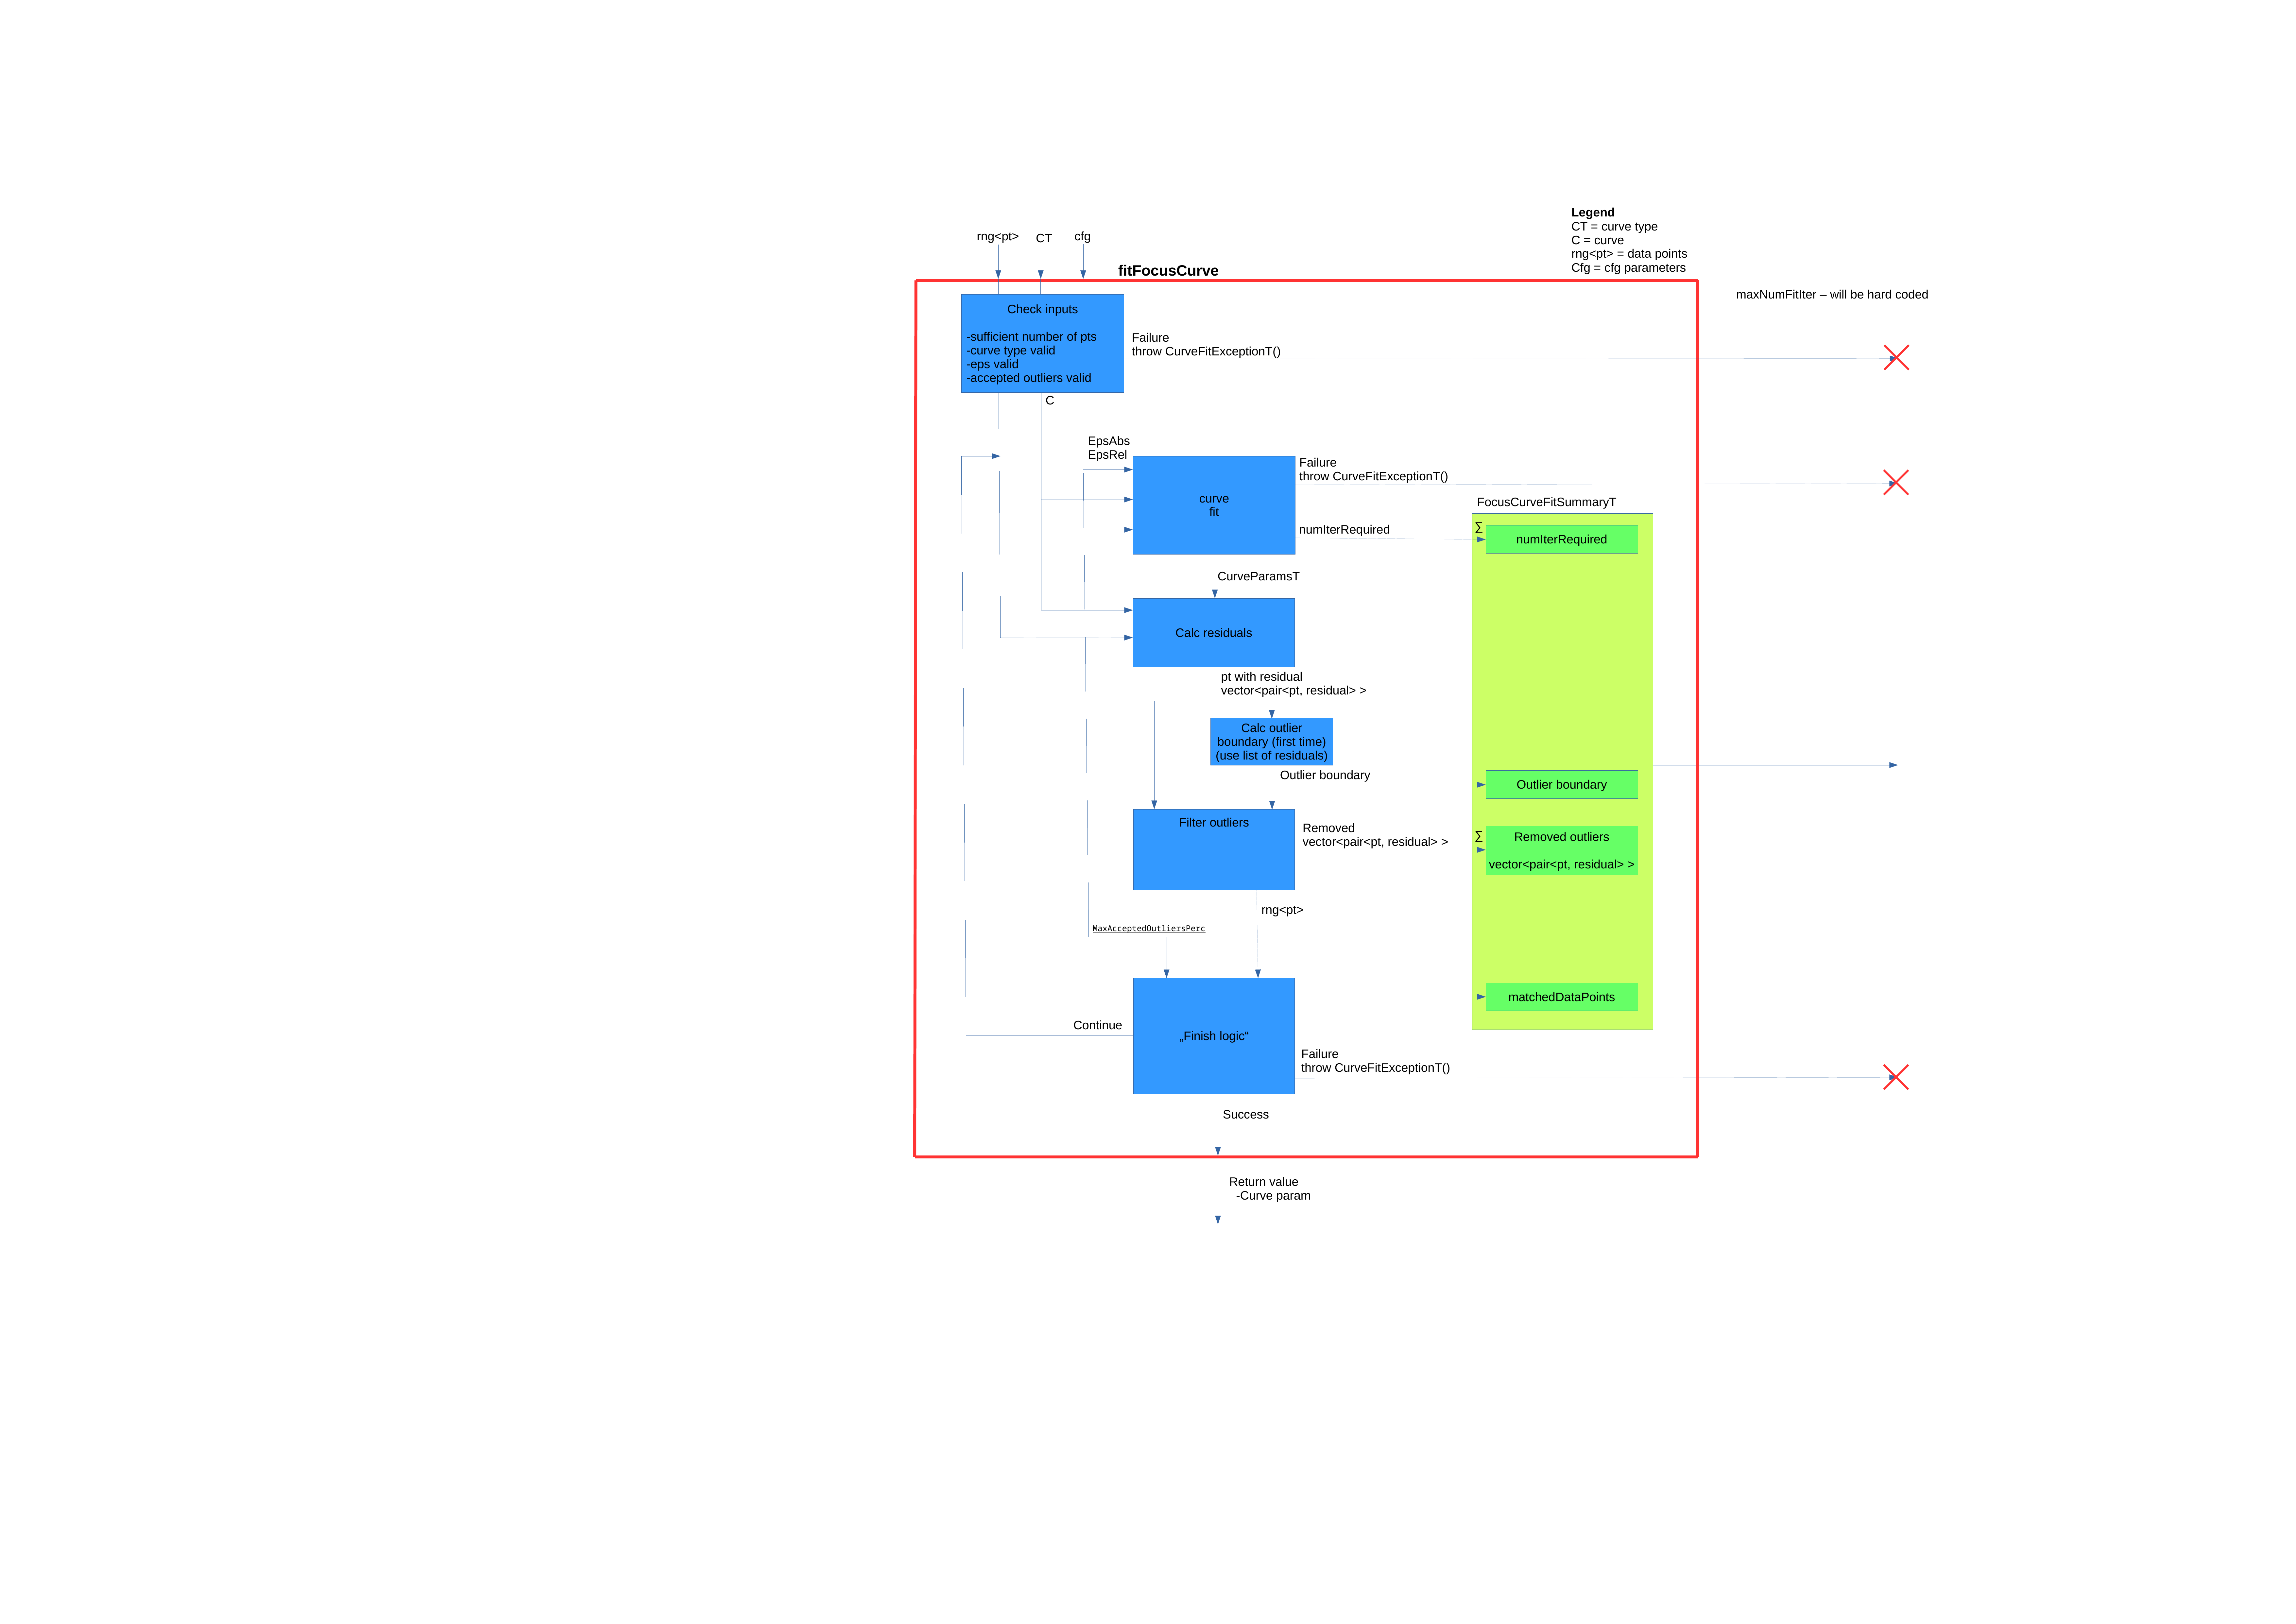

Legend
CT = curve type
C = curve
rng<pt> = data points
Cfg = cfg parameters
rng<pt>
cfg
CT
fitFocusCurve
maxNumFitIter – will be hard coded
Check inputs
-sufficient number of pts
-curve type valid
-eps valid
-accepted outliers valid
Failure
throw CurveFitExceptionT()
C
EpsAbs
EpsRel
Failure
throw CurveFitExceptionT()
curve
fit
FocusCurveFitSummaryT
∑
numIterRequired
numIterRequired
CurveParamsT
Calc residuals
pt with residual
vector<pair<pt, residual> >
Calc outlier
boundary (first time)
(use list of residuals)
Outlier boundary
Outlier boundary
Filter outliers
Removed
vector<pair<pt, residual> >
∑
Removed outliers
vector<pair<pt, residual> >
rng<pt>
MaxAcceptedOutliersPerc
„Finish logic“
matchedDataPoints
Continue
Failure
throw CurveFitExceptionT()
Success
Return value
 -Curve param